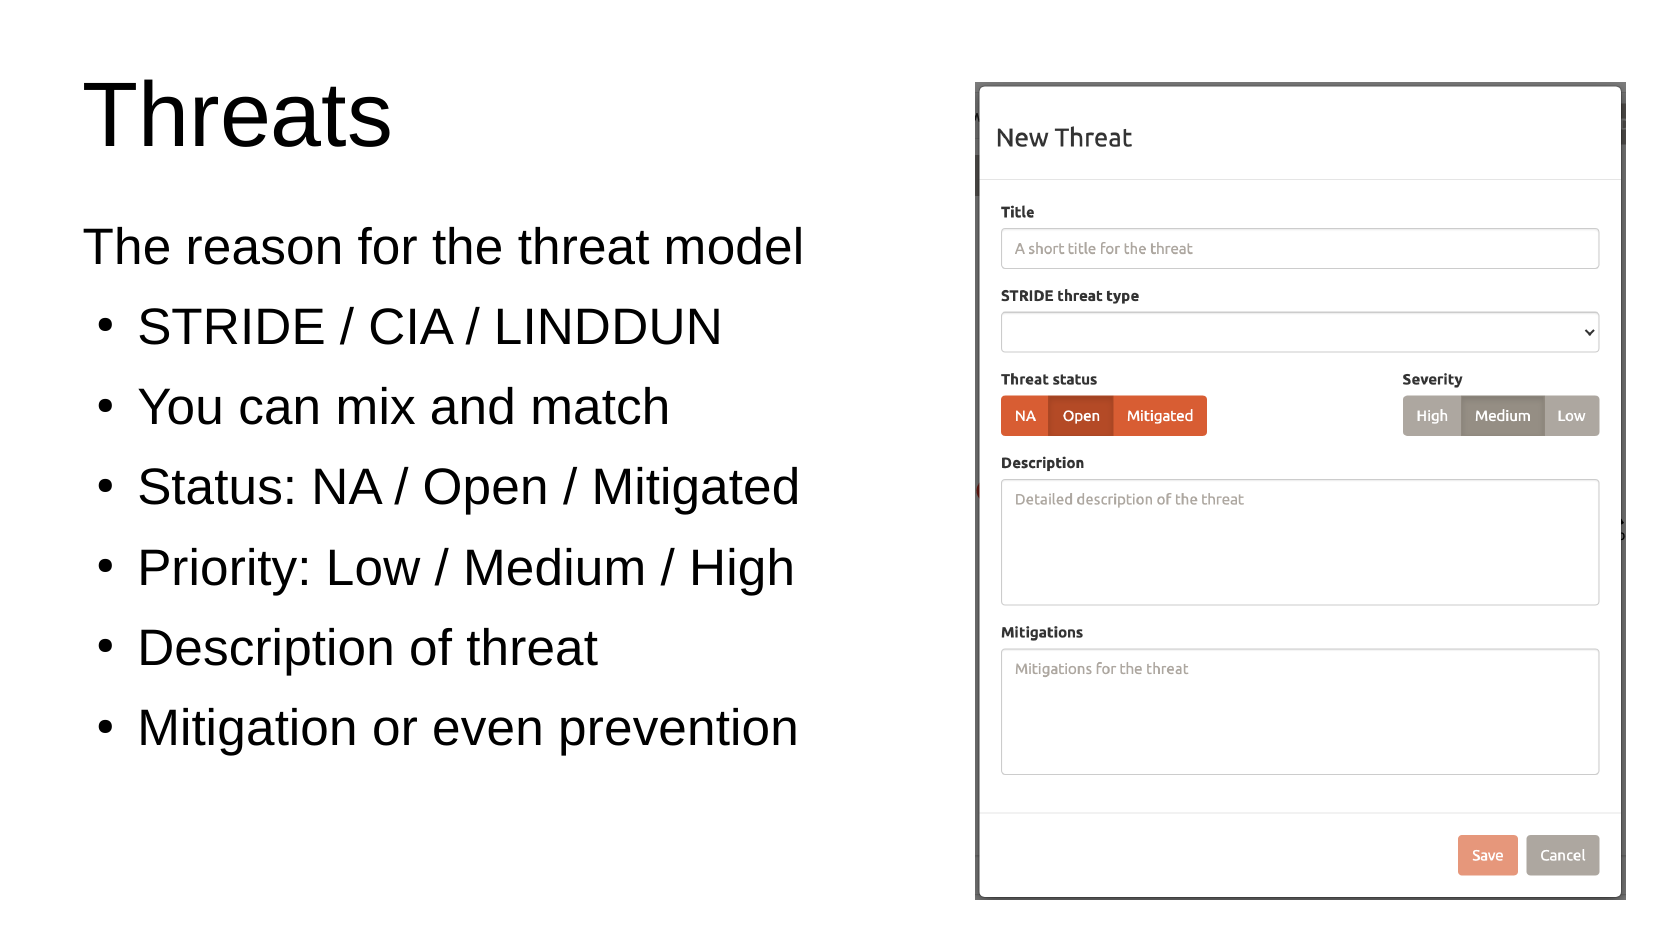

# Threats
The reason for the threat model
STRIDE / CIA / LINDDUN
You can mix and match
Status: NA / Open / Mitigated
Priority: Low / Medium / High
Description of threat
Mitigation or even prevention